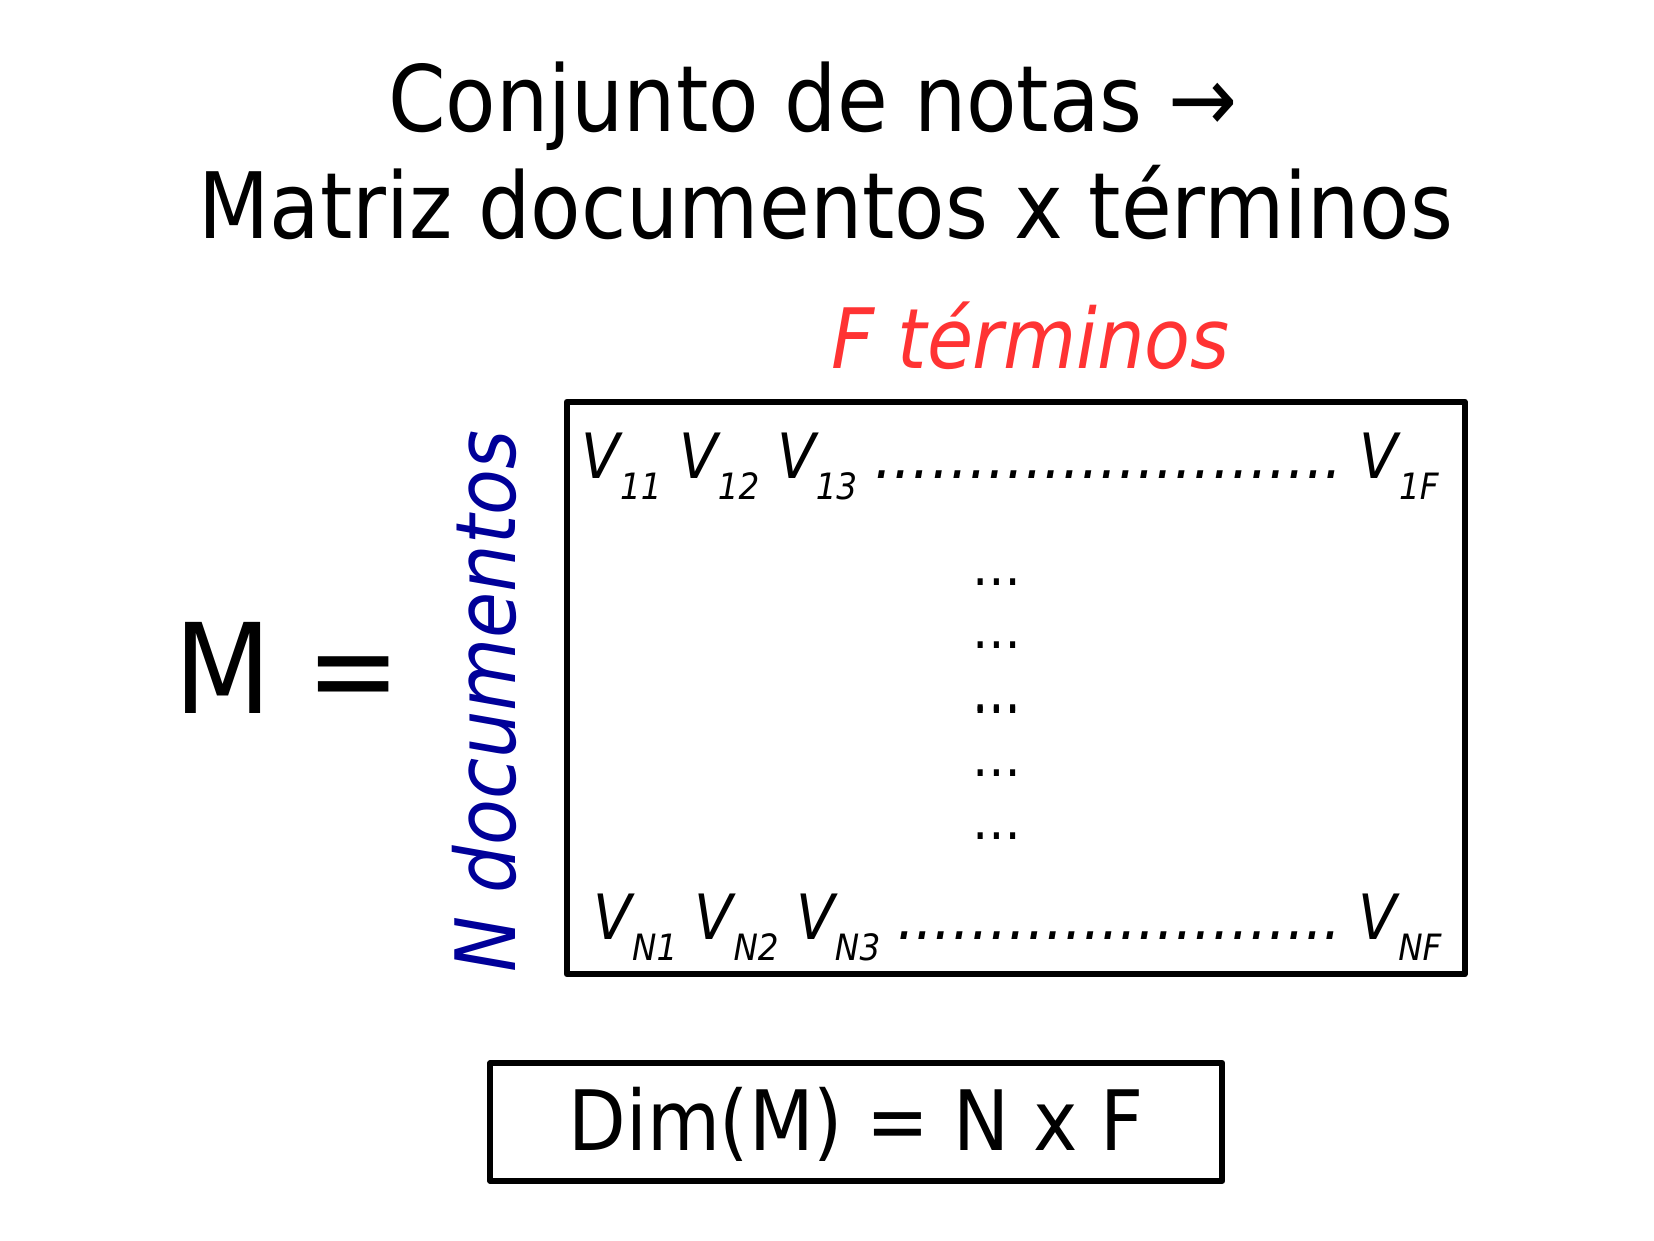

# Conjunto de notas → Matriz documentos x términos
F términos
V11 V12 V13 ……………………. V1F
………
M =
N documentos
………
VN1 VN2 VN3 ..………..……….. VNF
Dim(M) = N x F